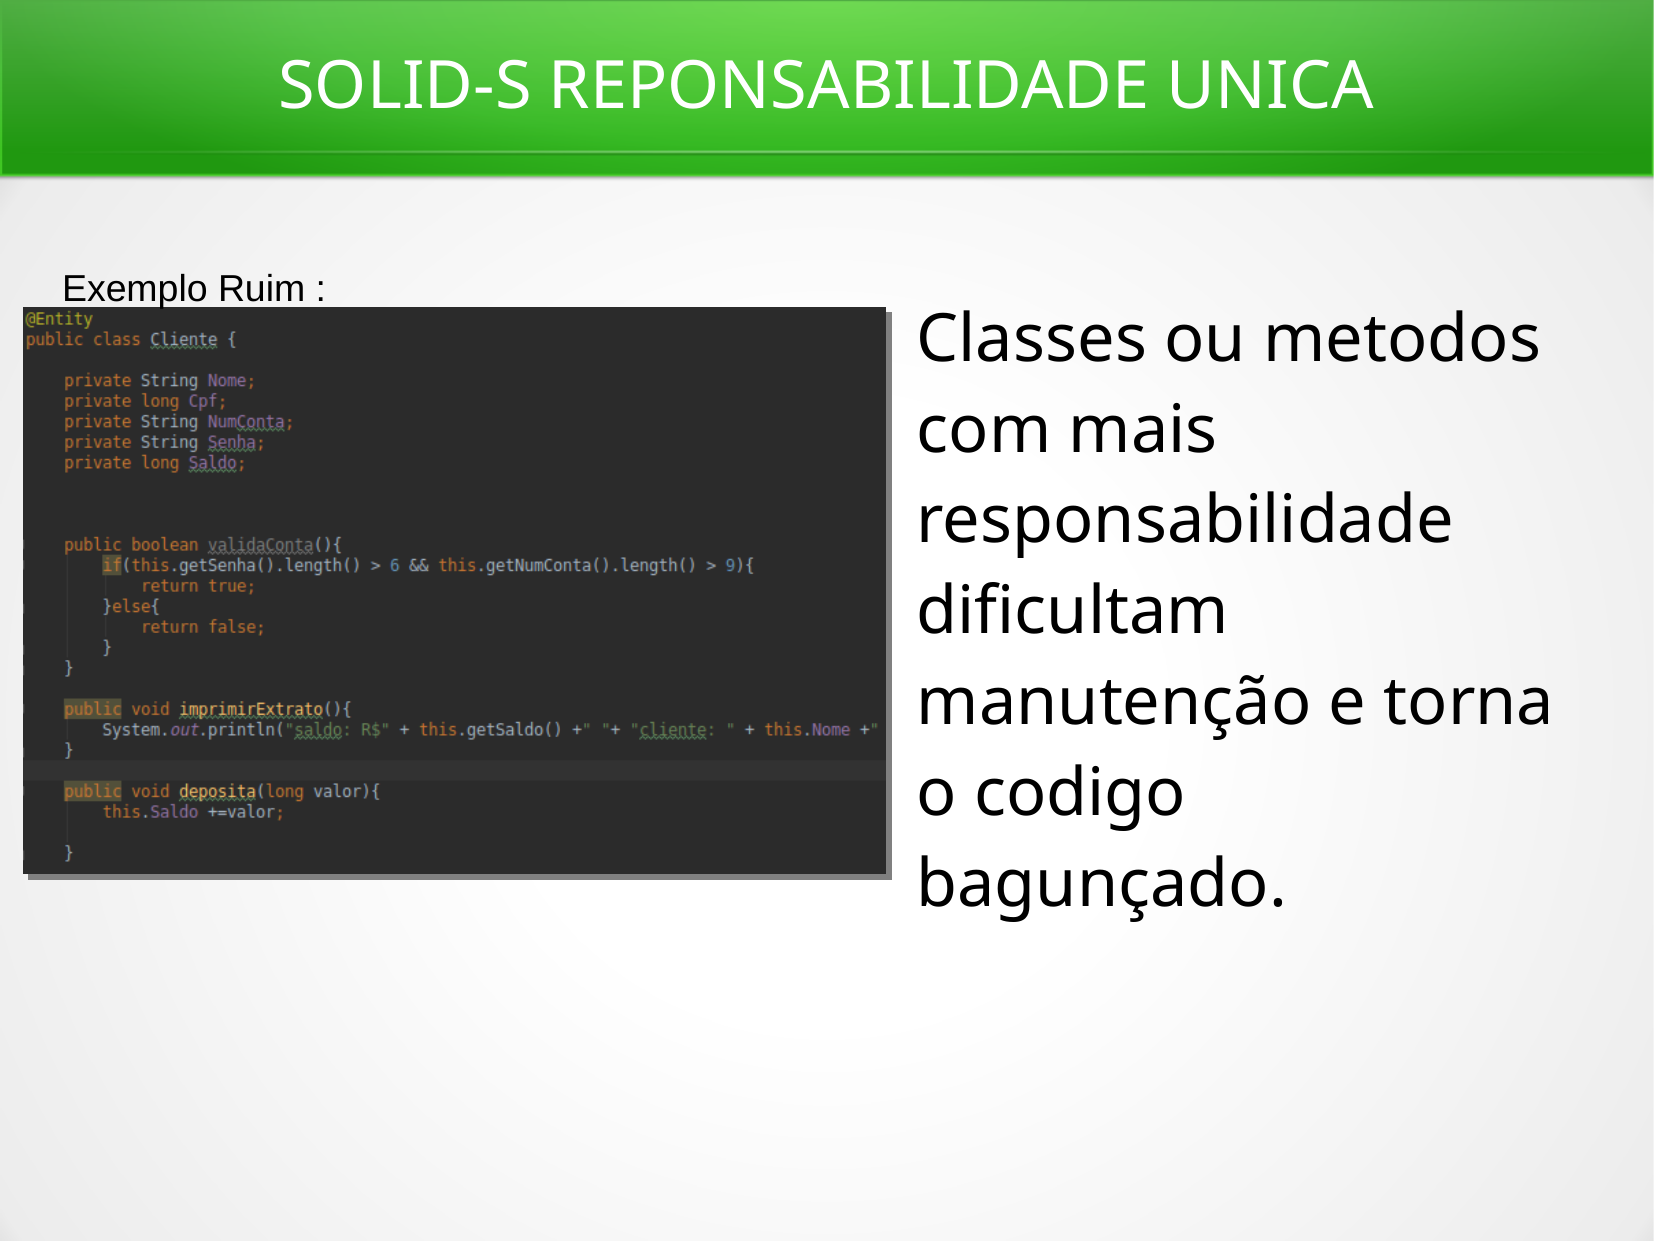

# SOLID-S REPONSABILIDADE UNICA
Exemplo Ruim :
Classes ou metodos com mais responsabilidade dificultam manutenção e torna o codigo bagunçado.